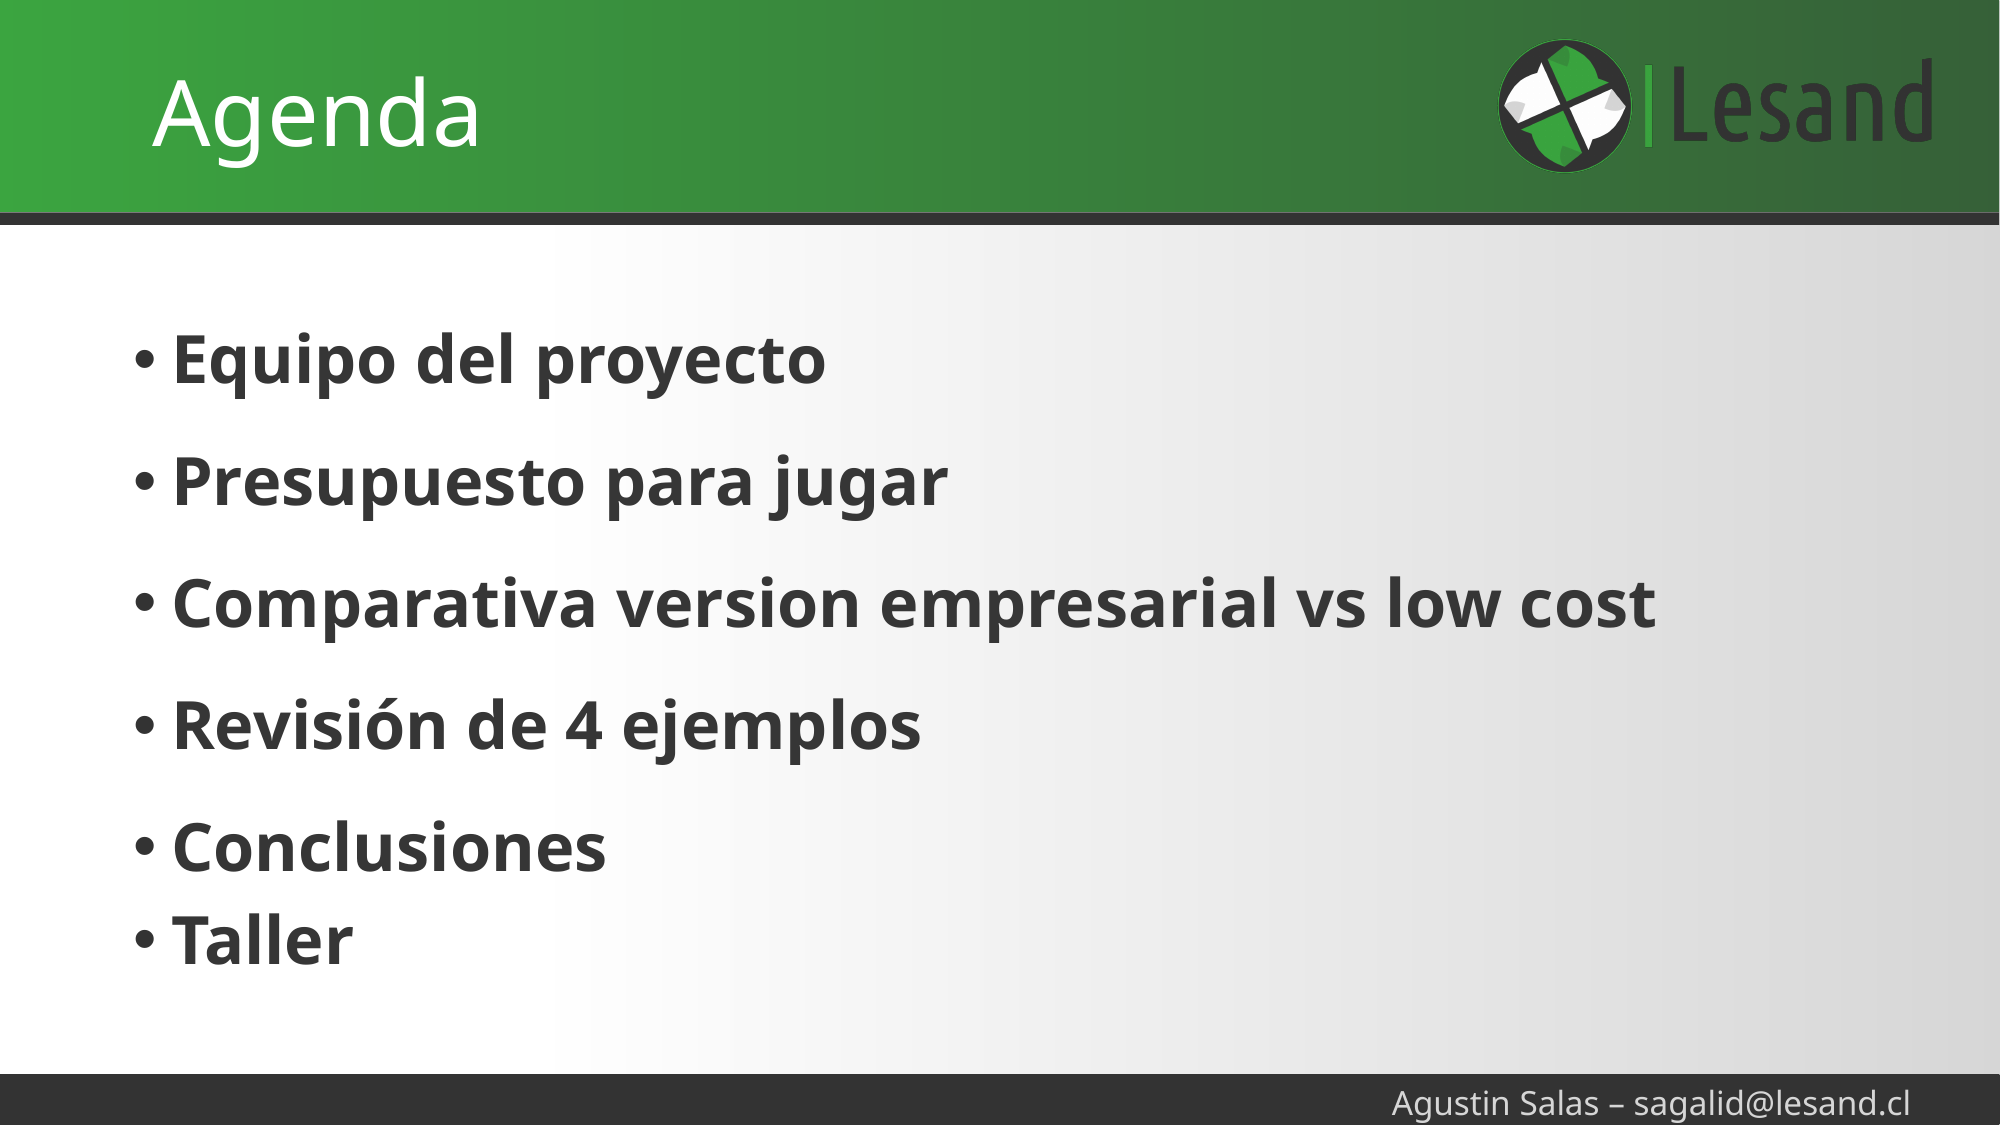

Agenda
Equipo del proyecto
Presupuesto para jugar
Comparativa version empresarial vs low cost
Revisión de 4 ejemplos
Conclusiones
Taller